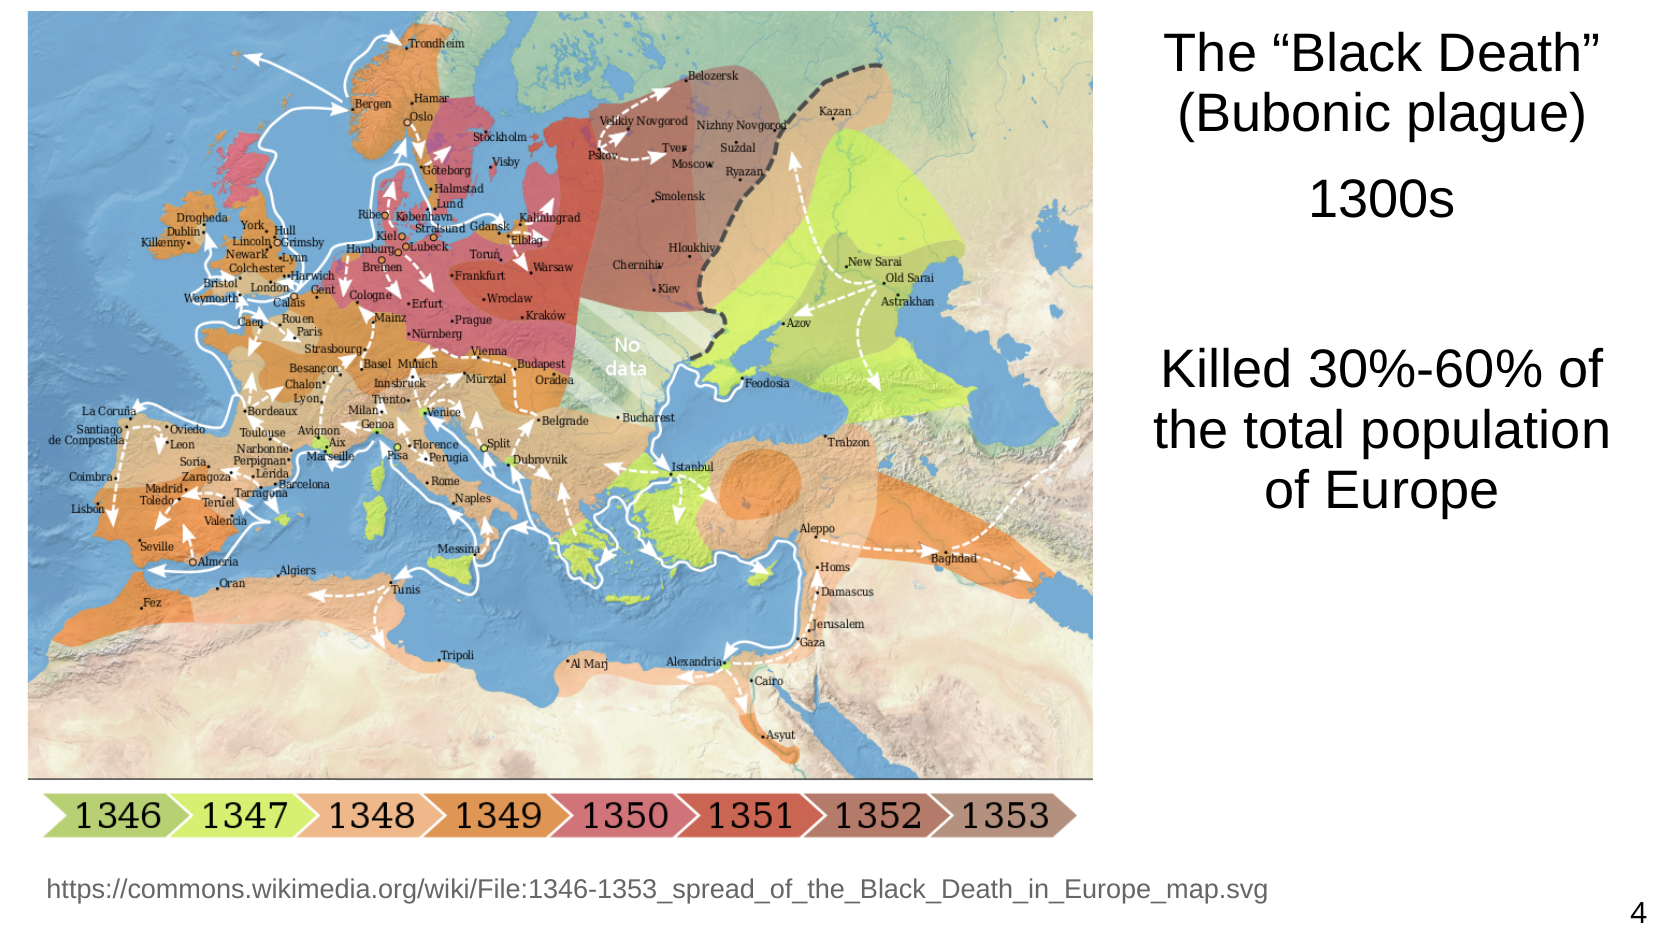

The “Black Death” (Bubonic plague)
1300s
Killed 30%-60% of the total population of Europe
https://commons.wikimedia.org/wiki/File:1346-1353_spread_of_the_Black_Death_in_Europe_map.svg
4